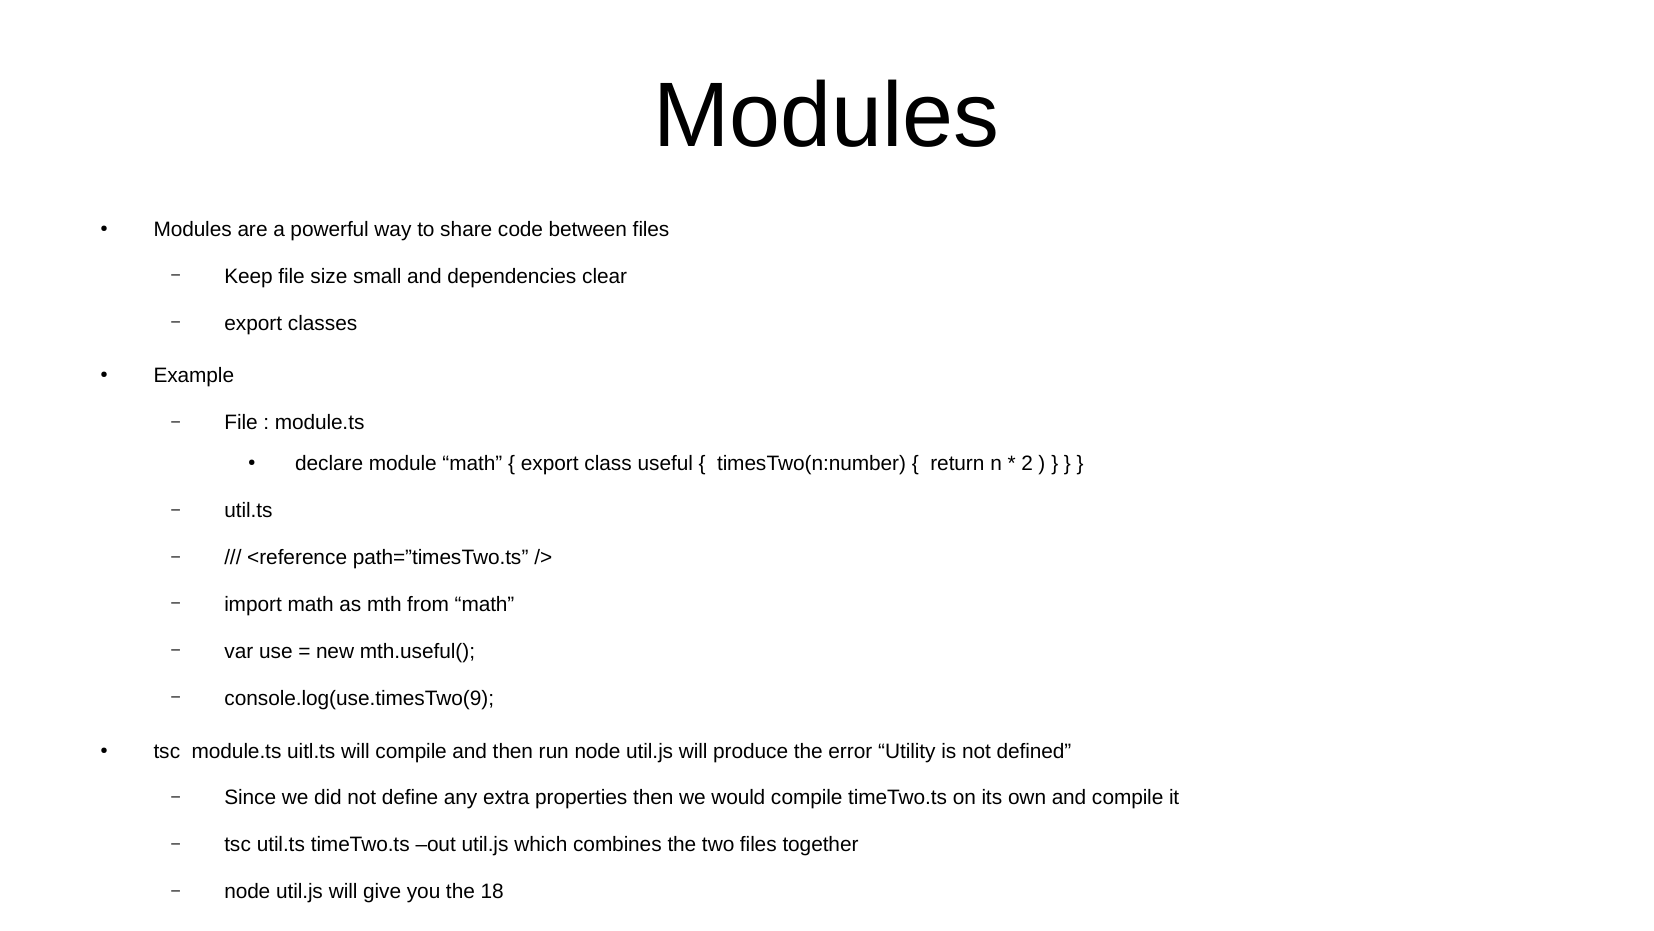

# Modules
Modules are a powerful way to share code between files
Keep file size small and dependencies clear
export classes
Example
File : module.ts
declare module “math” { export class useful { timesTwo(n:number) { return n * 2 ) } } }
util.ts
/// <reference path=”timesTwo.ts” />
import math as mth from “math”
var use = new mth.useful();
console.log(use.timesTwo(9);
tsc module.ts uitl.ts will compile and then run node util.js will produce the error “Utility is not defined”
Since we did not define any extra properties then we would compile timeTwo.ts on its own and compile it
tsc util.ts timeTwo.ts –out util.js which combines the two files together
node util.js will give you the 18